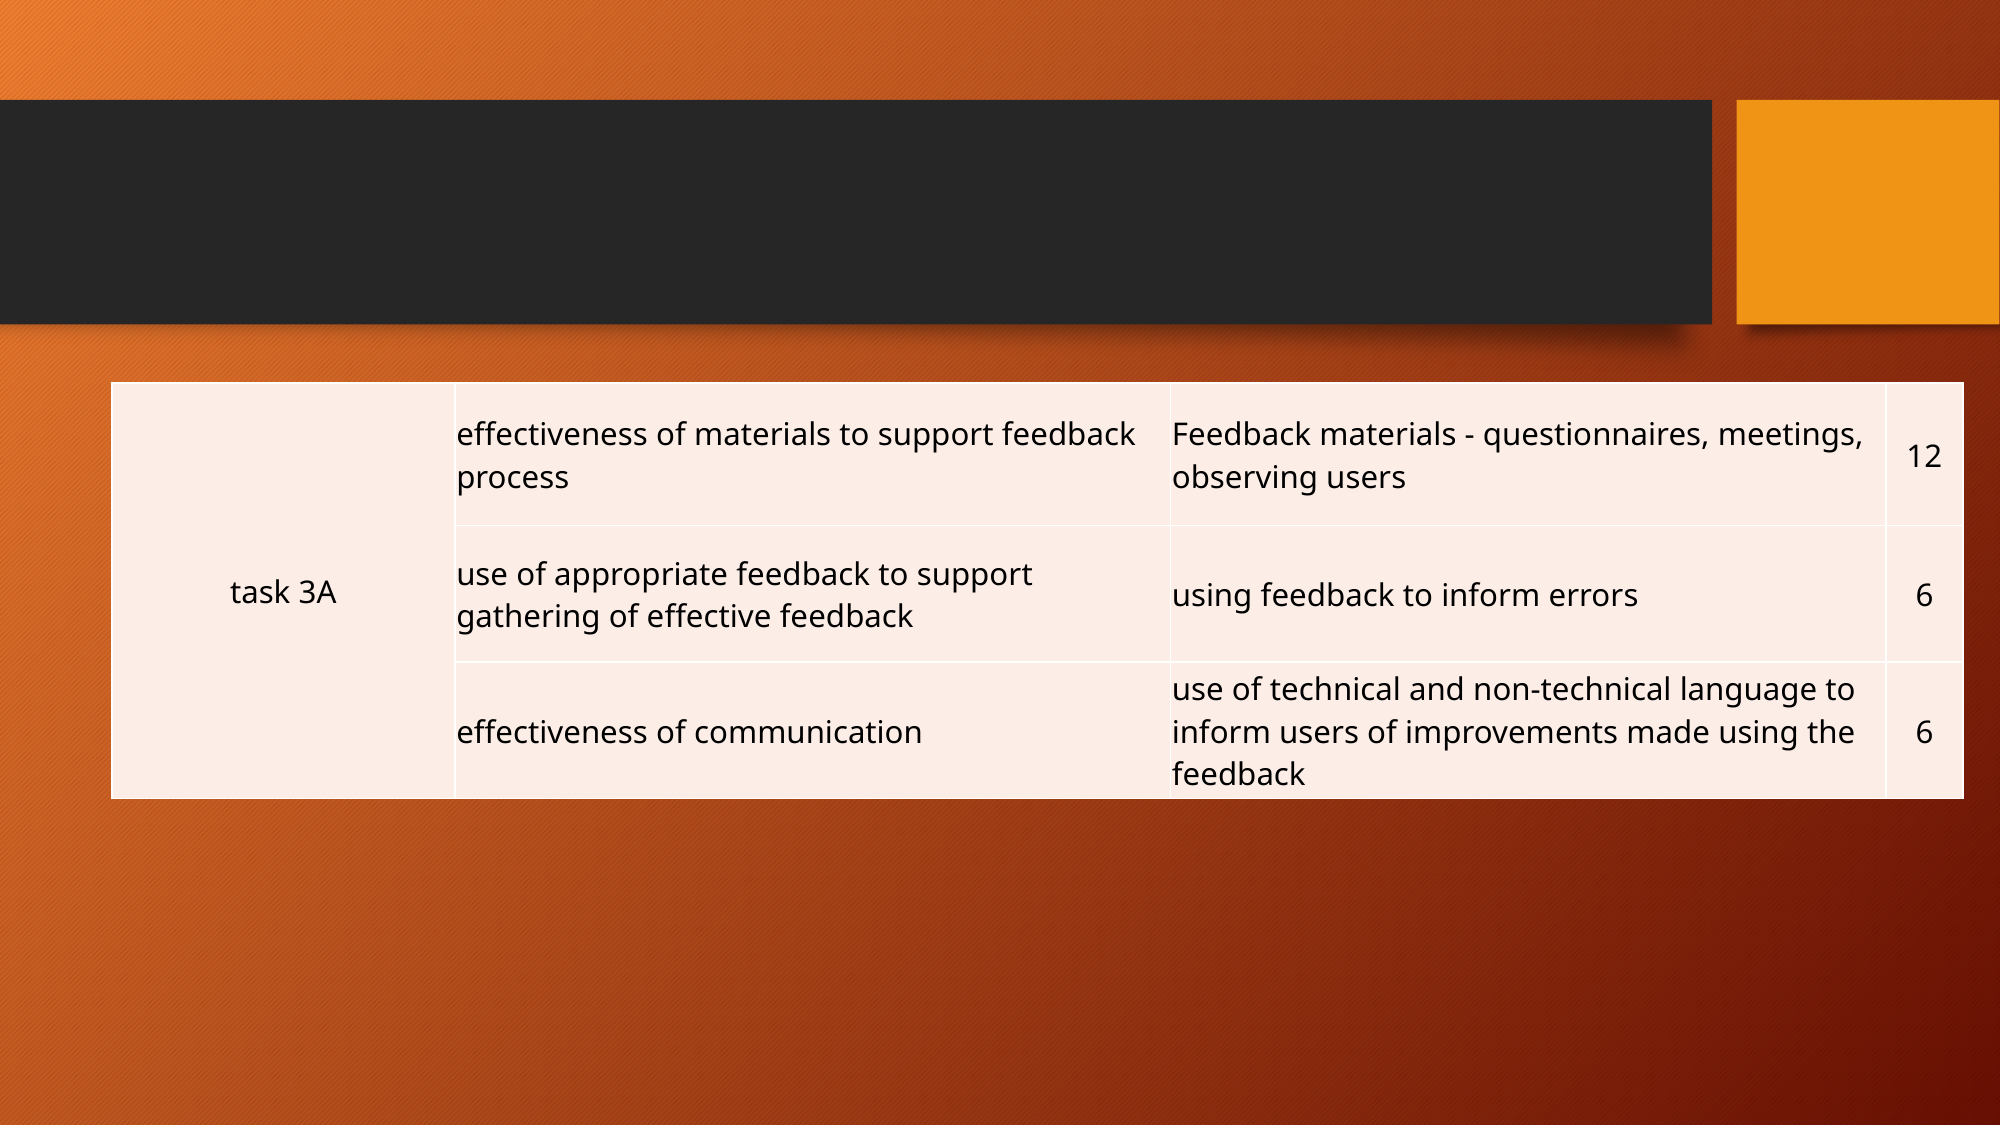

#
| task 3A | effectiveness of materials to support feedback process | Feedback materials - questionnaires, meetings, observing users | 12 |
| --- | --- | --- | --- |
| | use of appropriate feedback to support gathering of effective feedback | using feedback to inform errors | 6 |
| | effectiveness of communication | use of technical and non-technical language to inform users of improvements made using the feedback | 6 |